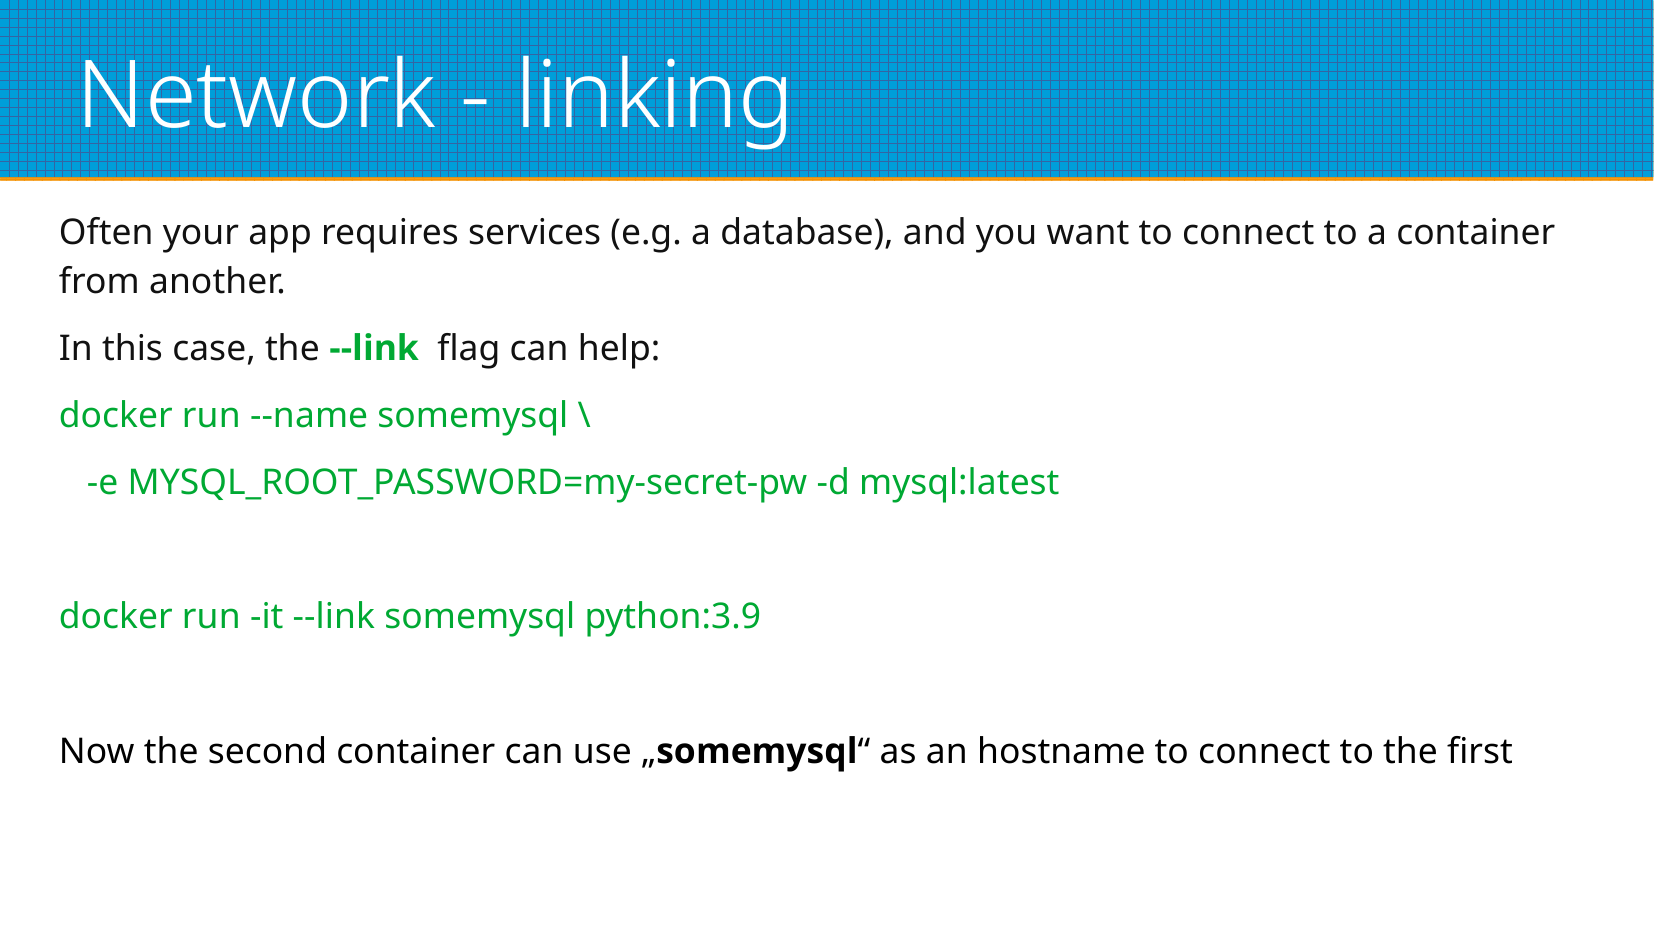

# Network - linking
Often your app requires services (e.g. a database), and you want to connect to a container from another.
In this case, the --link flag can help:
docker run --name somemysql \
 -e MYSQL_ROOT_PASSWORD=my-secret-pw -d mysql:latest
docker run -it --link somemysql python:3.9
Now the second container can use „somemysql“ as an hostname to connect to the first